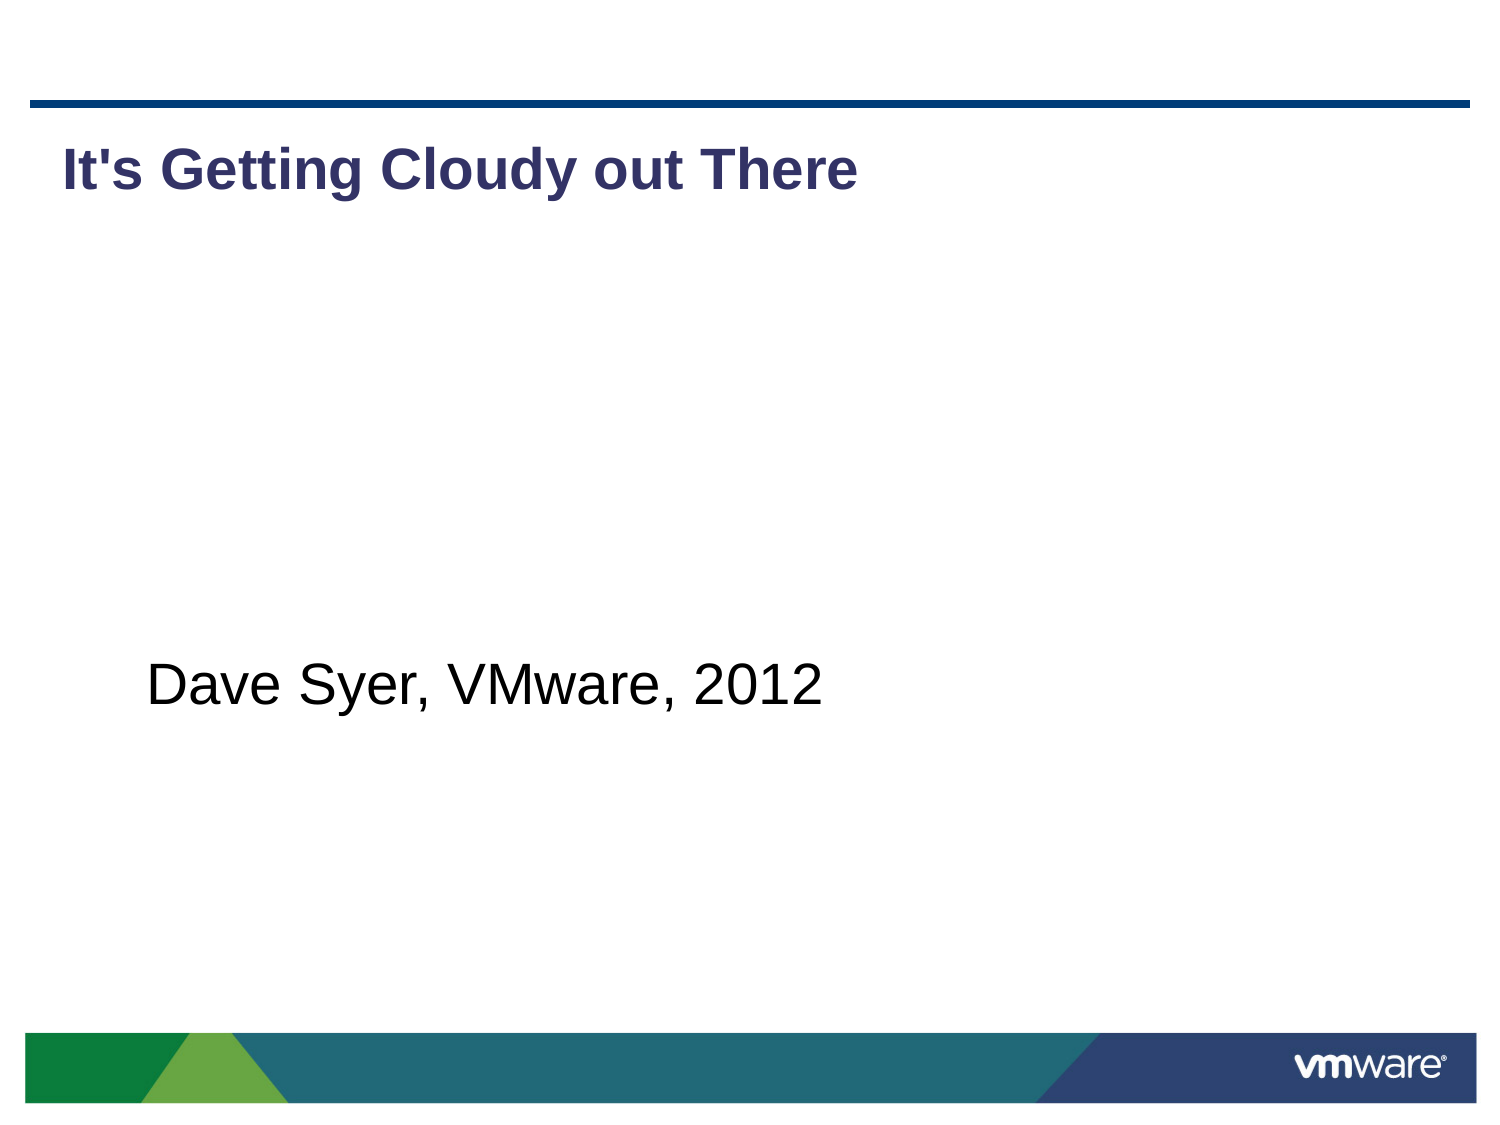

# It's Getting Cloudy out There
Dave Syer, VMware, 2012